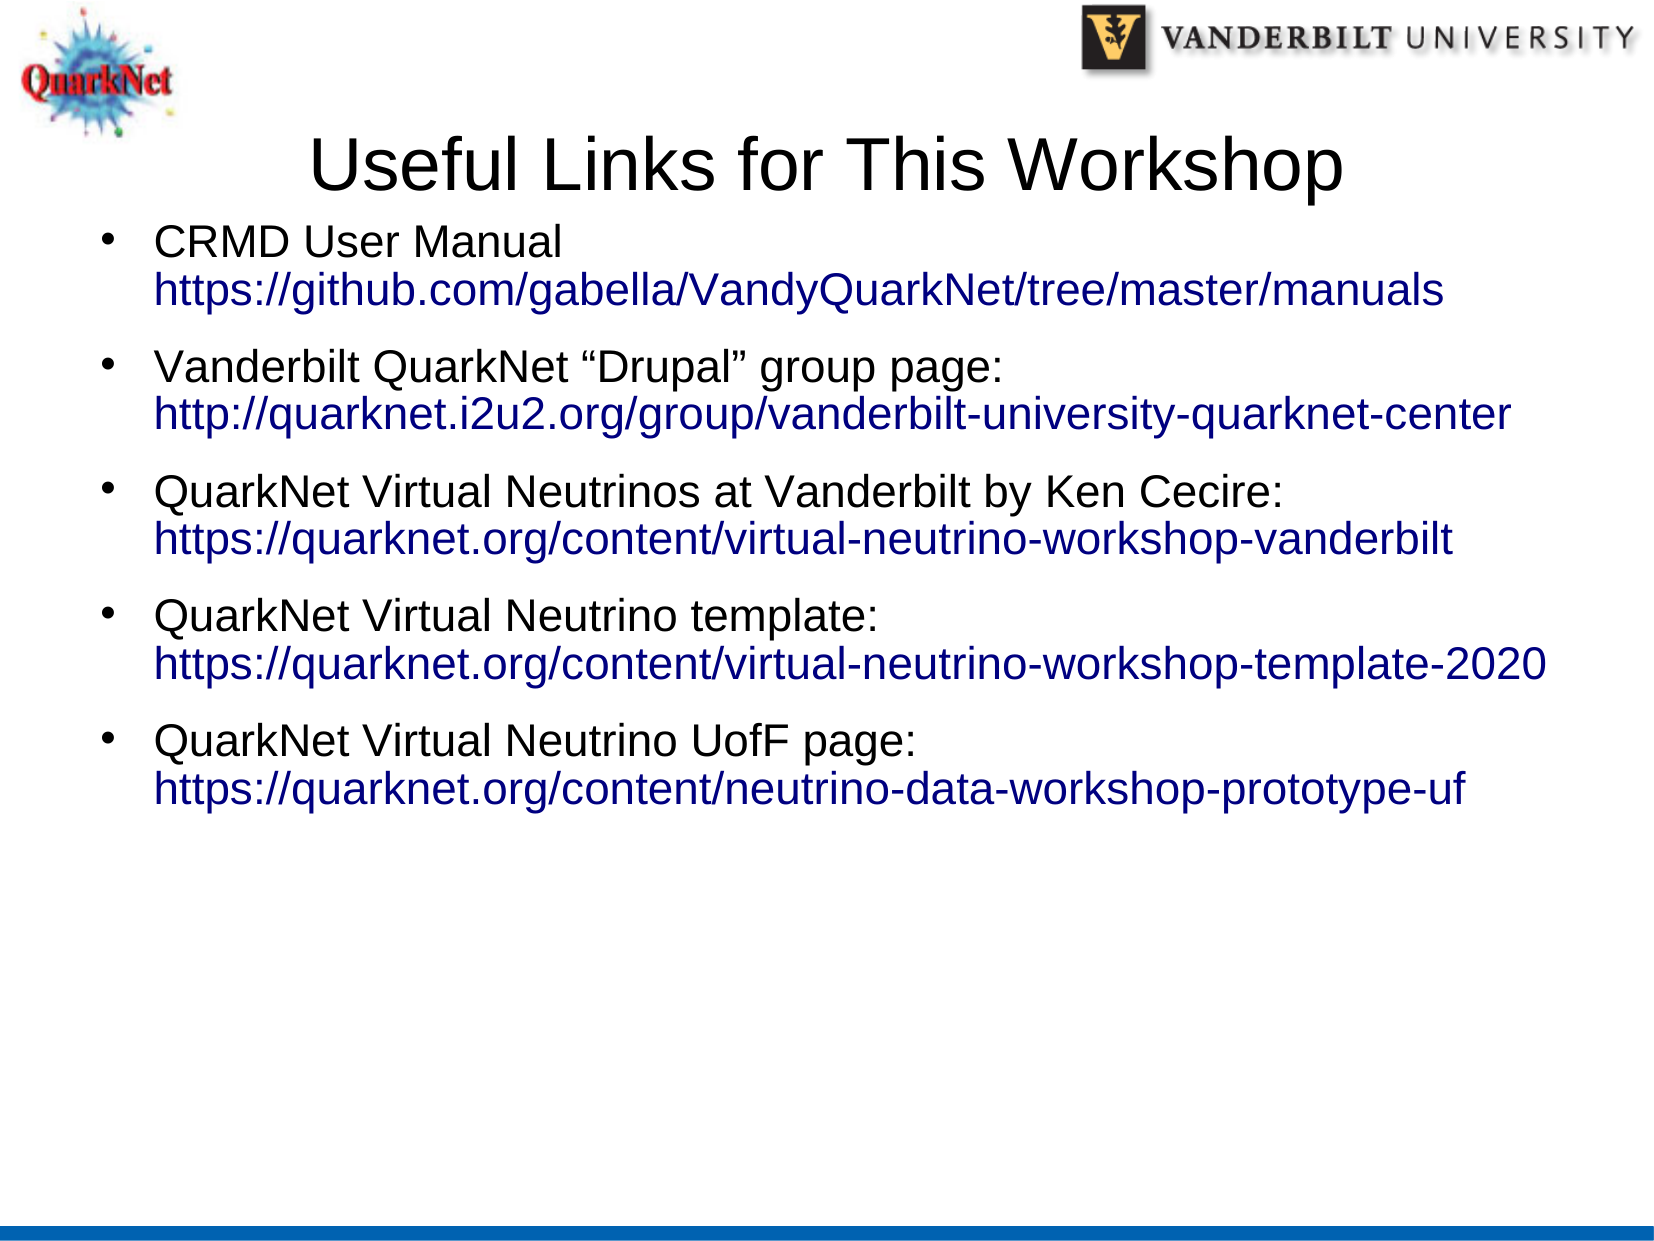

# Useful Links for This Workshop
CRMD User Manual
https://github.com/gabella/VandyQuarkNet/tree/master/manuals
Vanderbilt QuarkNet “Drupal” group page: http://quarknet.i2u2.org/group/vanderbilt-university-quarknet-center
QuarkNet Virtual Neutrinos at Vanderbilt by Ken Cecire: https://quarknet.org/content/virtual-neutrino-workshop-vanderbilt
QuarkNet Virtual Neutrino template:
https://quarknet.org/content/virtual-neutrino-workshop-template-2020
QuarkNet Virtual Neutrino UofF page:
https://quarknet.org/content/neutrino-data-workshop-prototype-uf